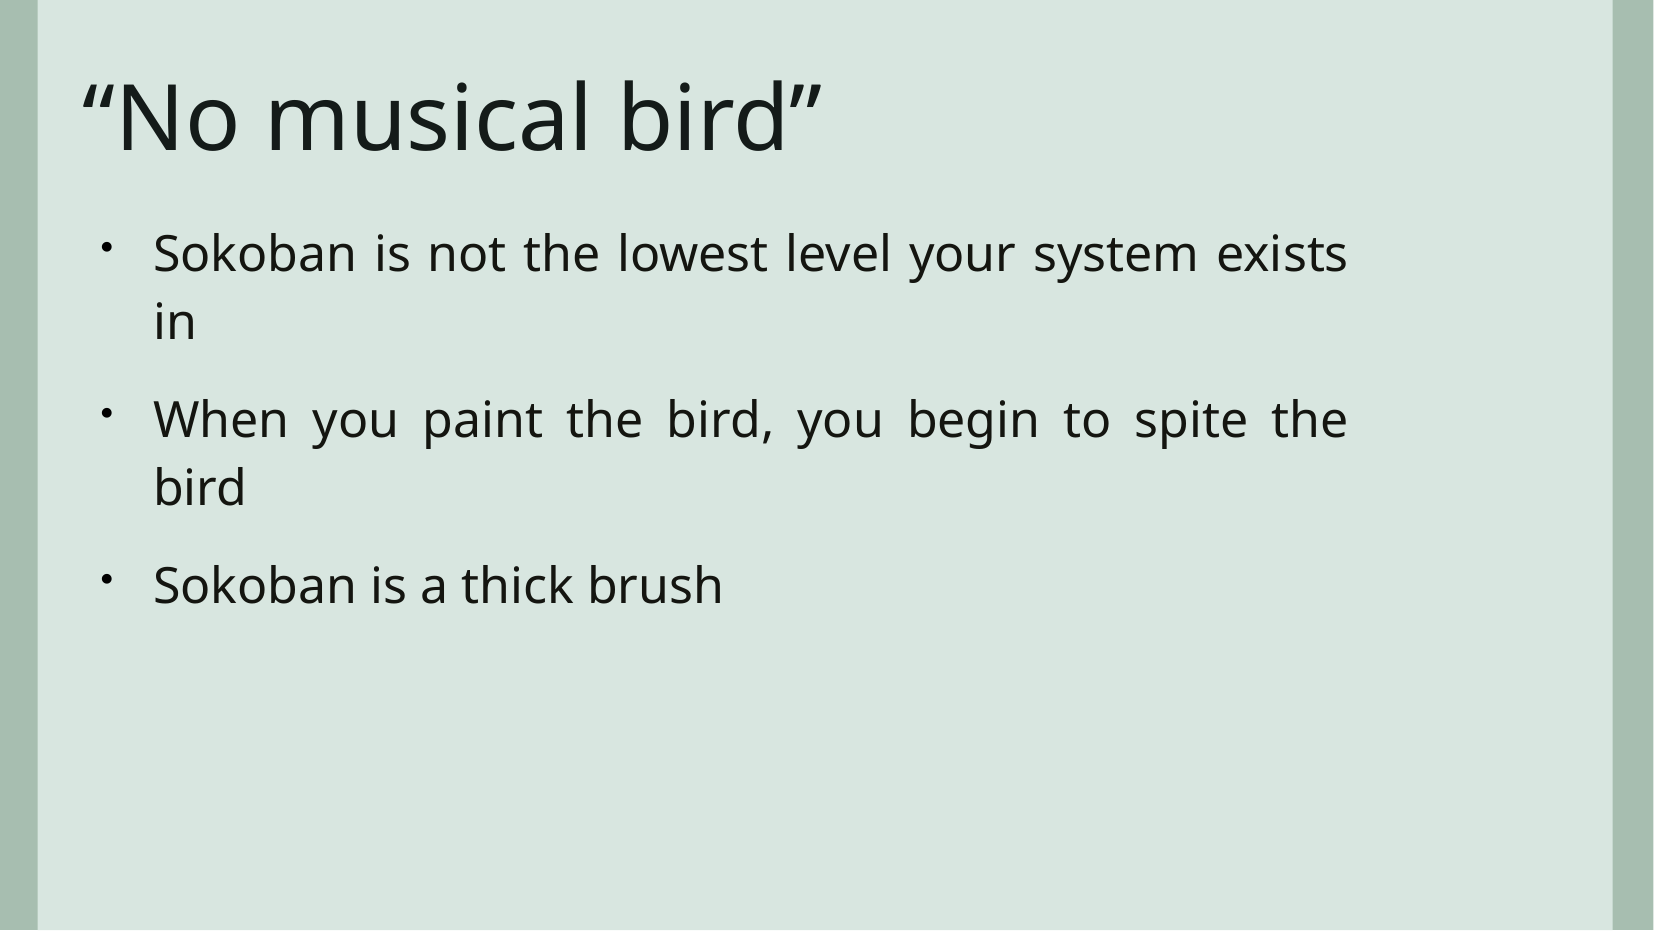

# “No musical bird”
Sokoban is not the lowest level your system exists in
When you paint the bird, you begin to spite the bird
Sokoban is a thick brush